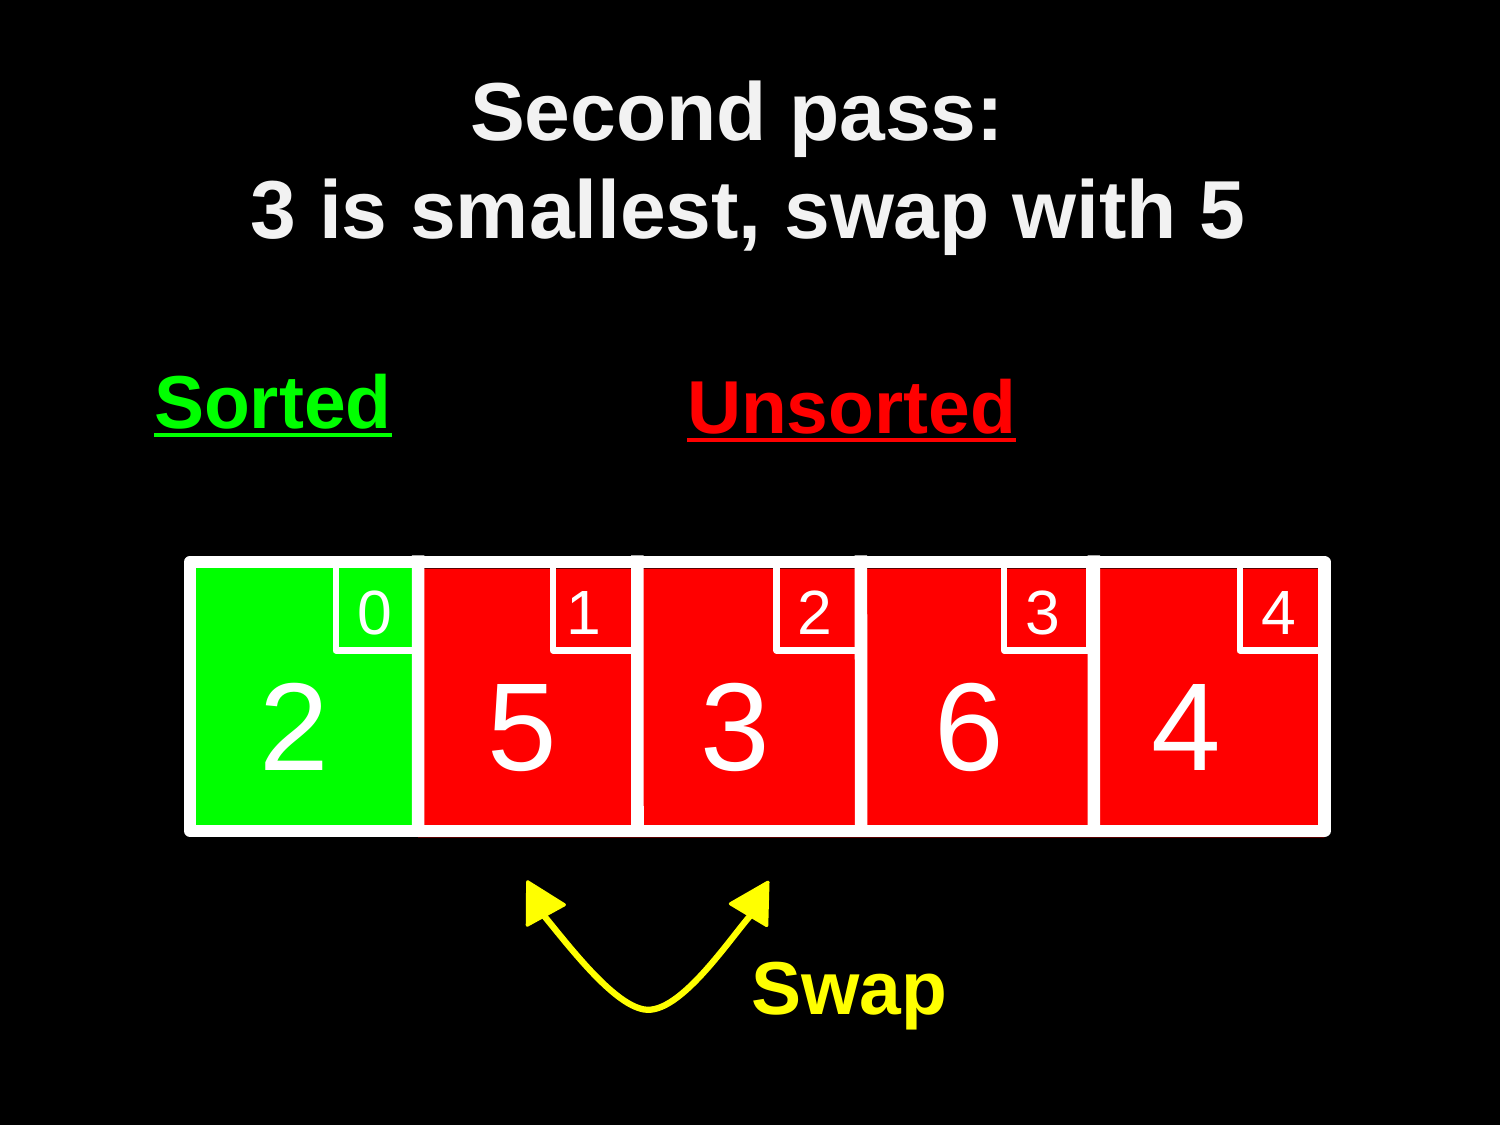

Second pass:
3 is smallest, swap with 5
Unsorted
Sorted
0
1
2
3
4
2
5
3
6
4
Swap